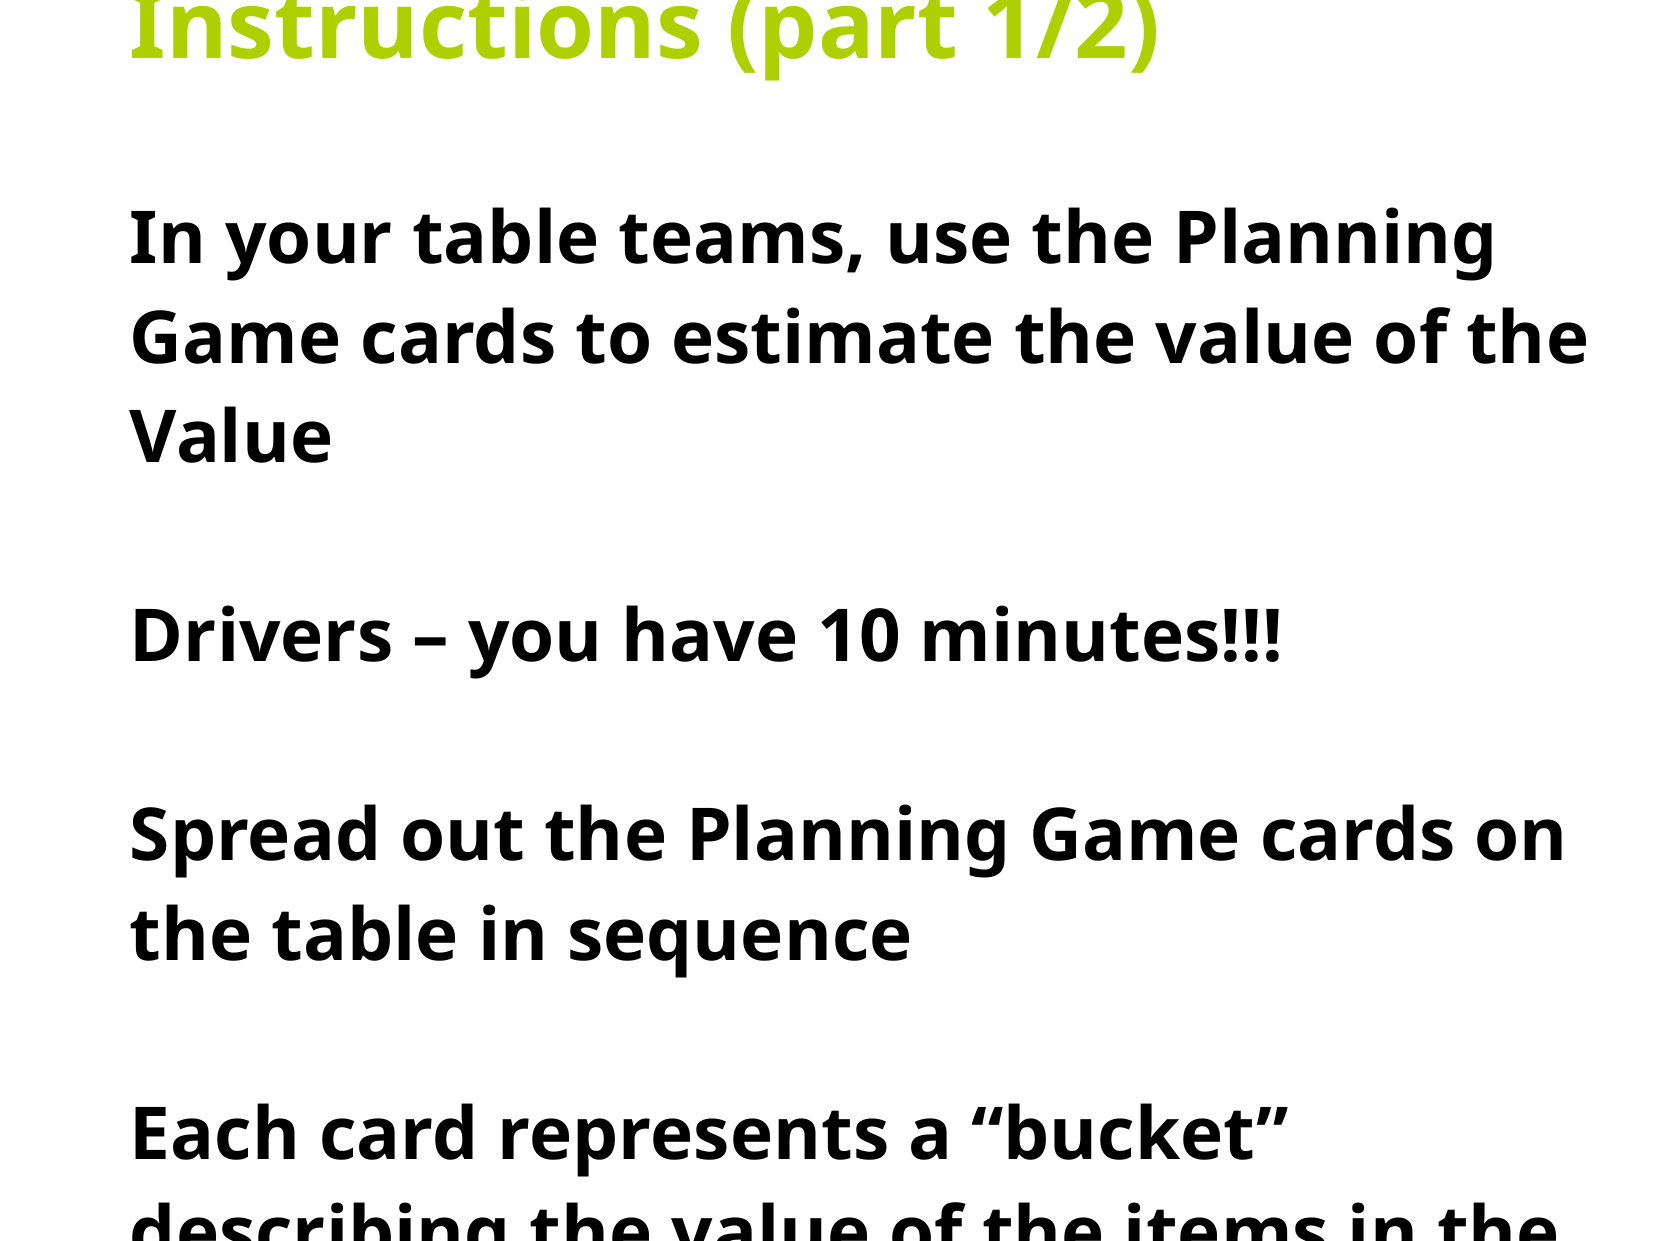

# Instructions (part 1/2) In your table teams, use the Planning Game cards to estimate the value of the Value Drivers – you have 10 minutes!!! Spread out the Planning Game cards on the table in sequence Each card represents a “bucket” describing the value of the items in the bucket